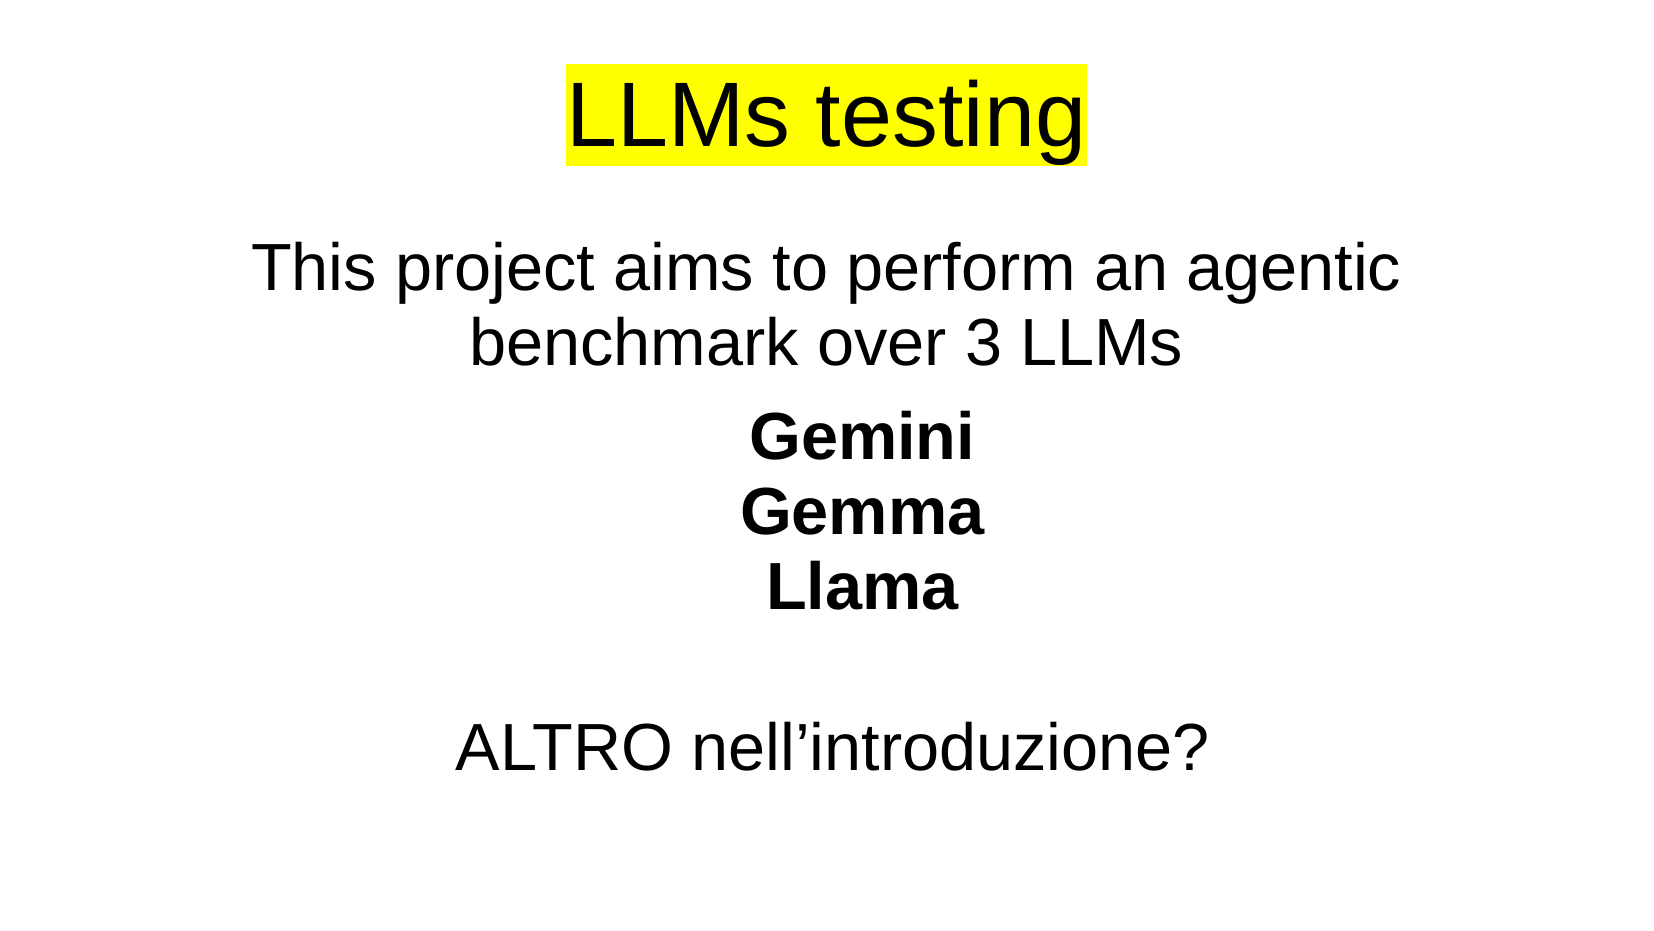

# LLMs testing
This project aims to perform an agentic benchmark over 3 LLMs
Gemini
Gemma
Llama
ALTRO nell’introduzione?